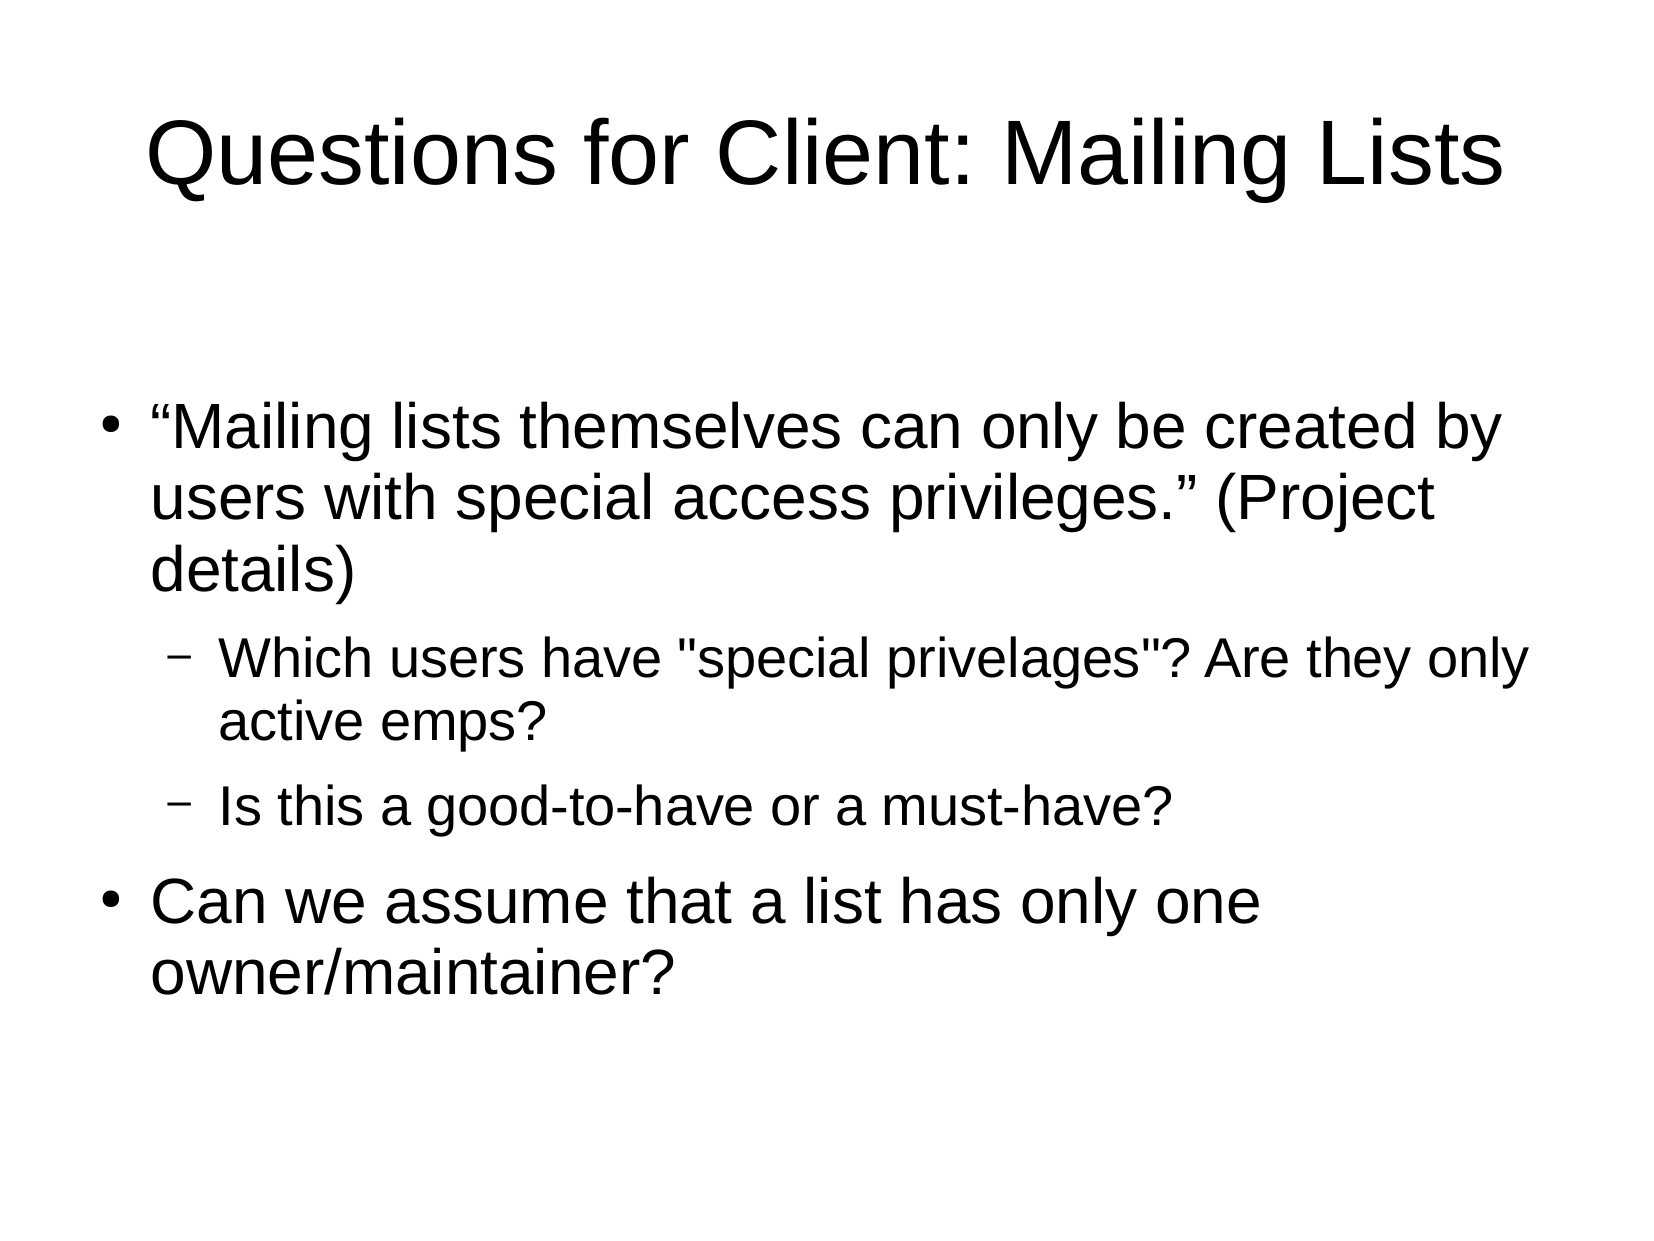

# Questions for Client: Mailing Lists
“Mailing lists themselves can only be created by users with special access privileges.” (Project details)
Which users have "special privelages"? Are they only active emps?
Is this a good-to-have or a must-have?
Can we assume that a list has only one owner/maintainer?